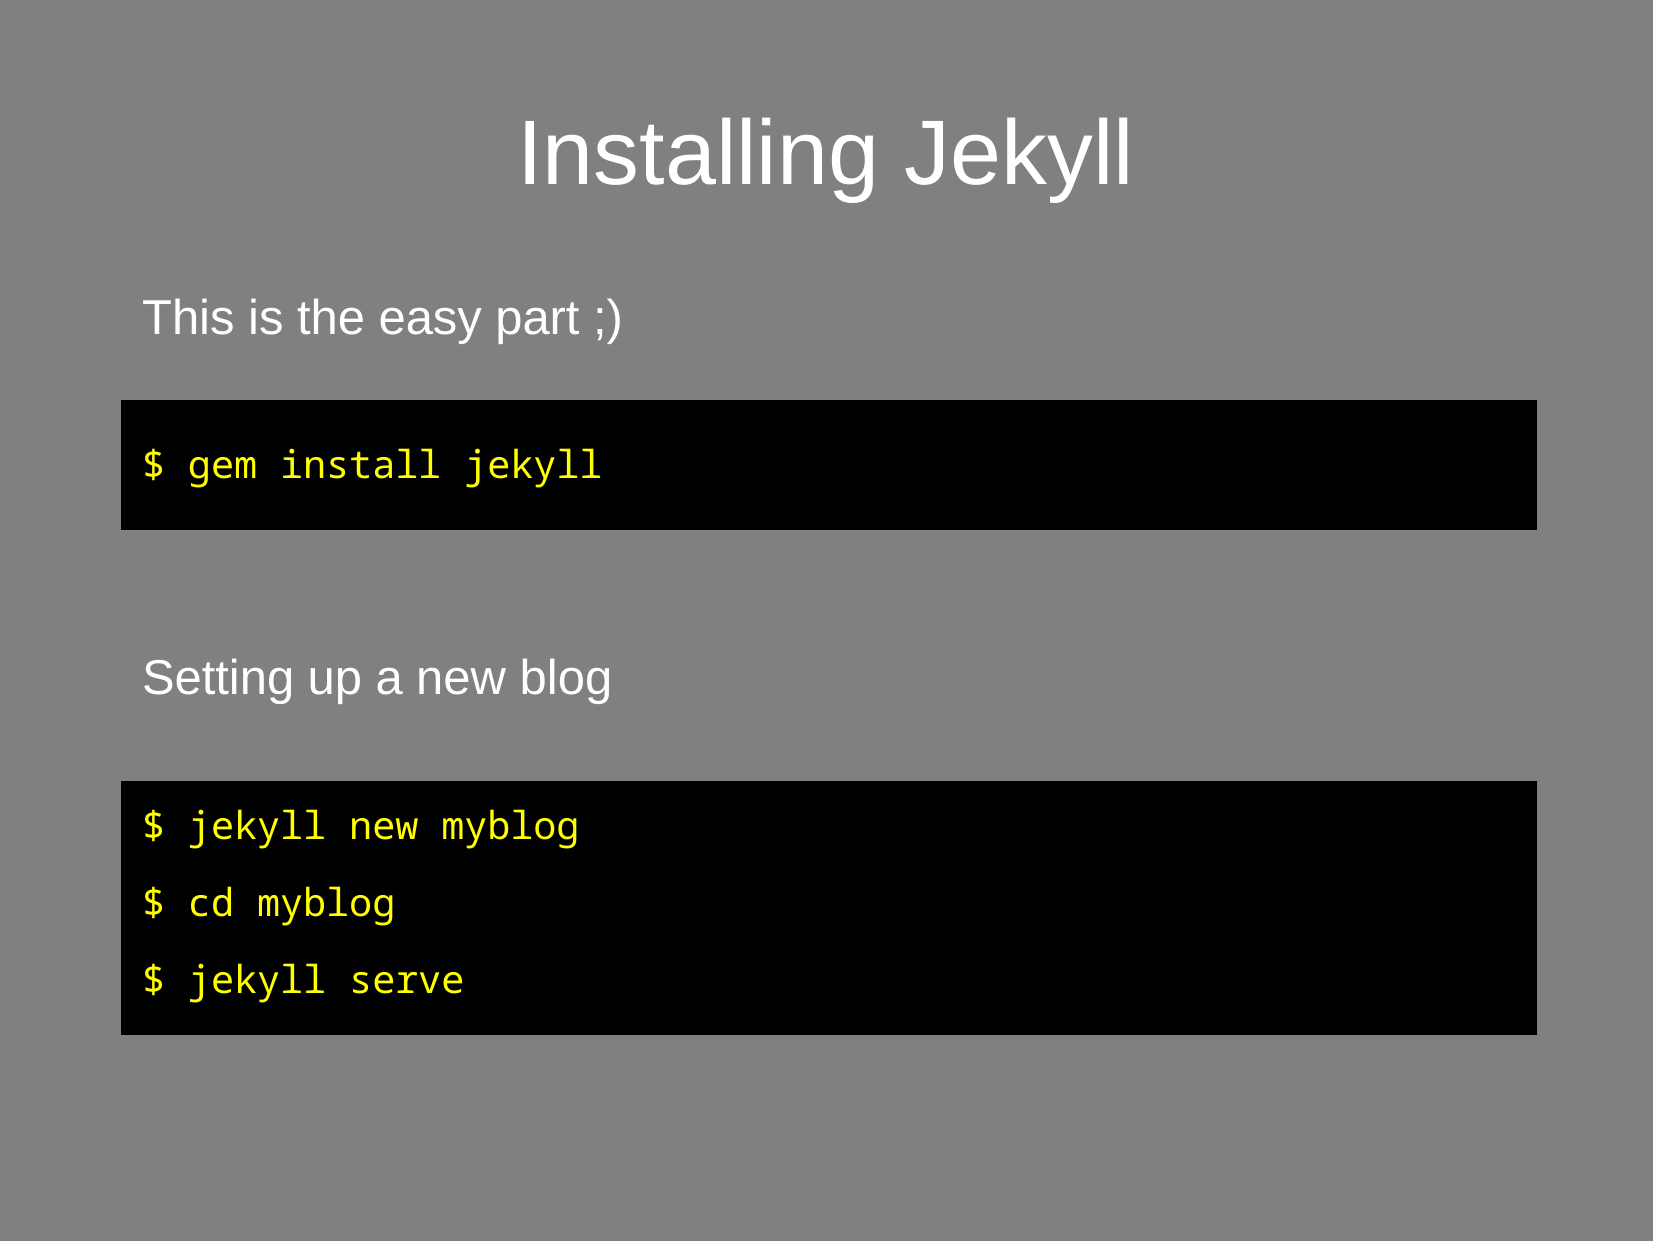

# Installing Jekyll
This is the easy part ;)
$ gem install jekyll
Setting up a new blog
$ jekyll new myblog
$ cd myblog
$ jekyll serve